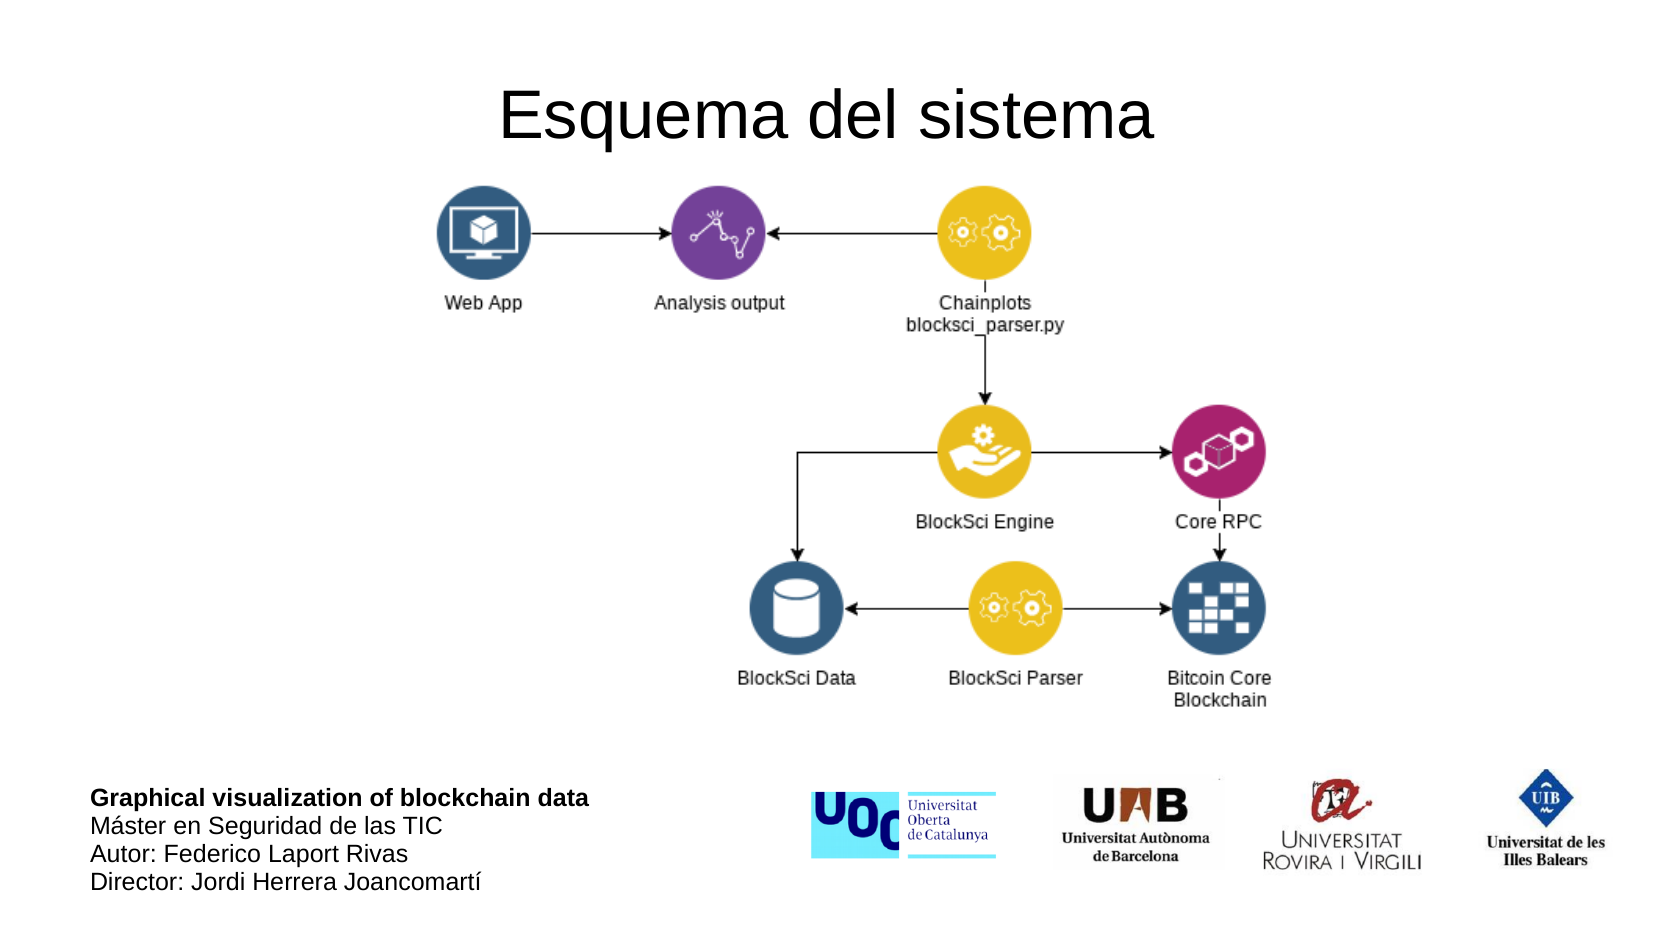

# Esquema del sistema
Graphical visualization of blockchain data
Máster en Seguridad de las TIC
Autor: Federico Laport Rivas
Director: Jordi Herrera Joancomartí